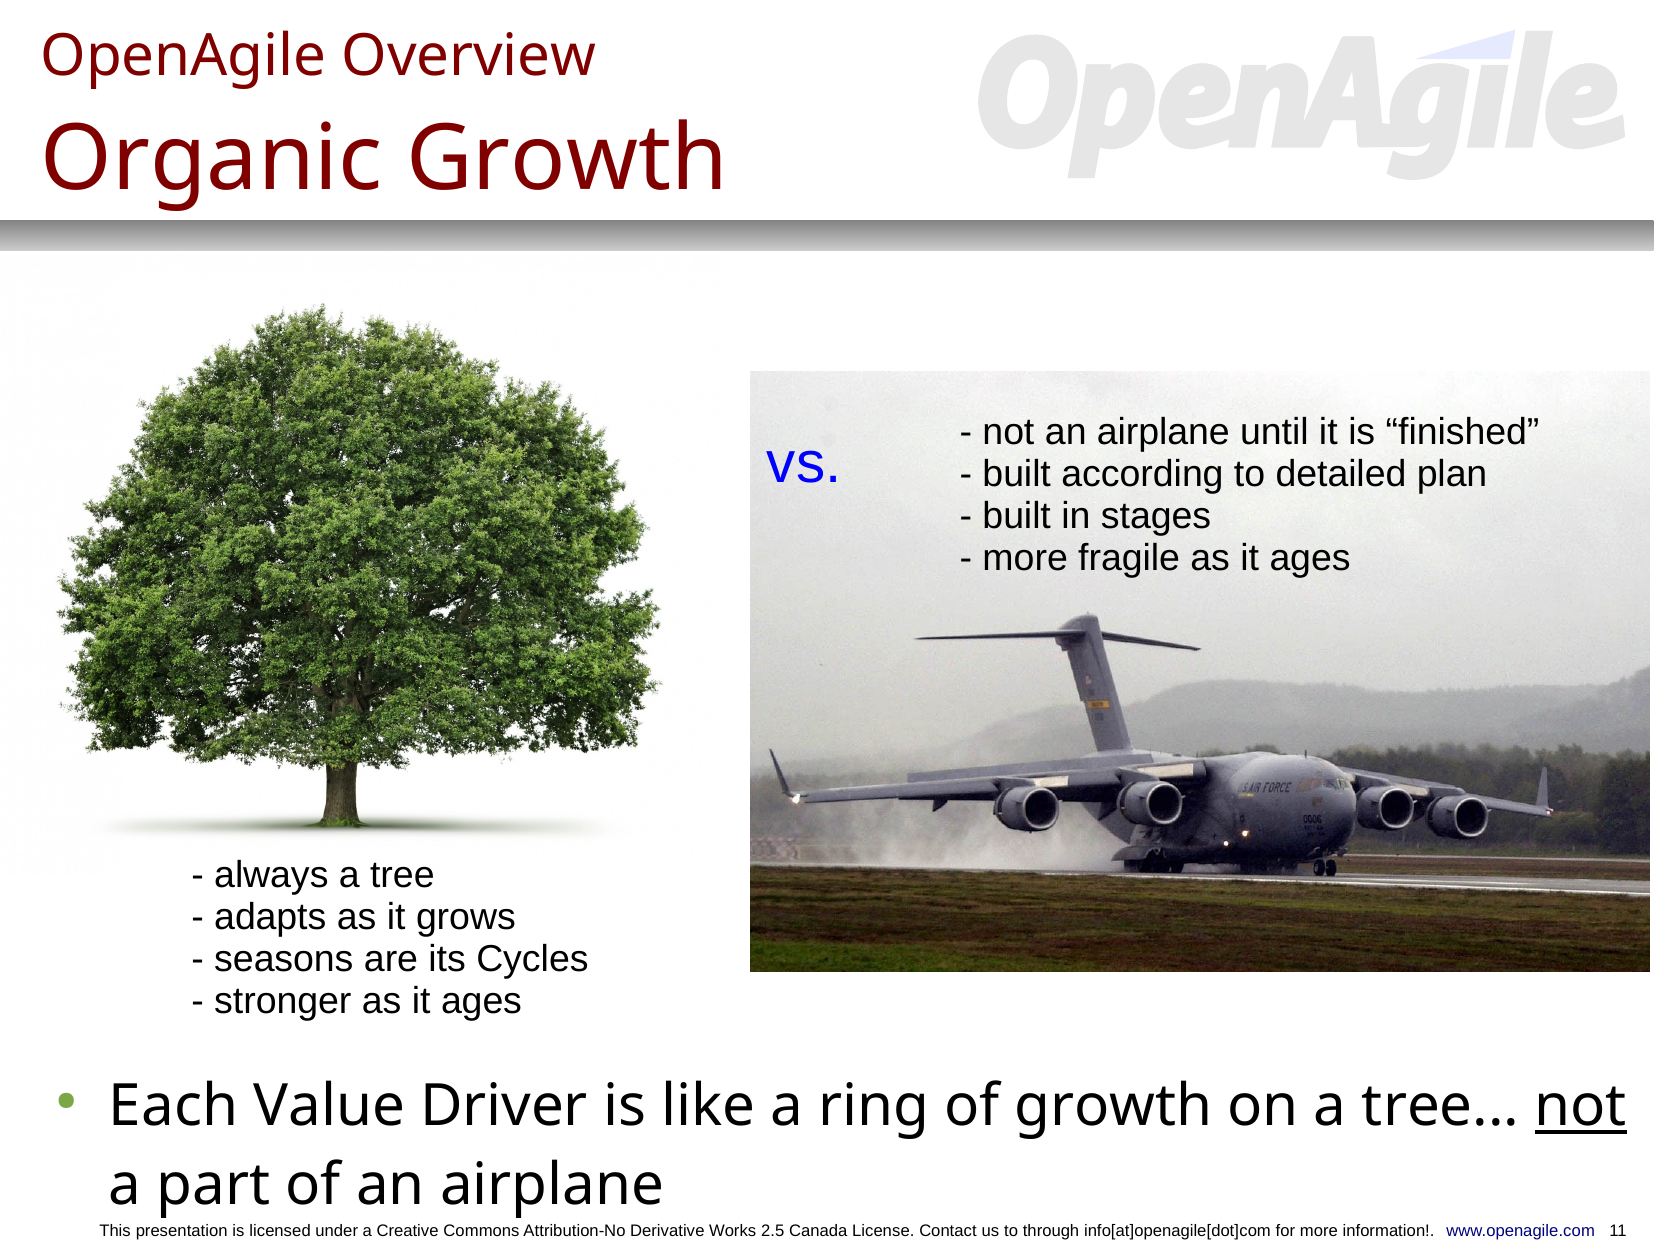

# OpenAgile Overview Organic Growth
- not an airplane until it is “finished”
- built according to detailed plan
- built in stages
- more fragile as it ages
vs.
- always a tree
- adapts as it grows
- seasons are its Cycles
- stronger as it ages
Each Value Driver is like a ring of growth on a tree... not a part of an airplane